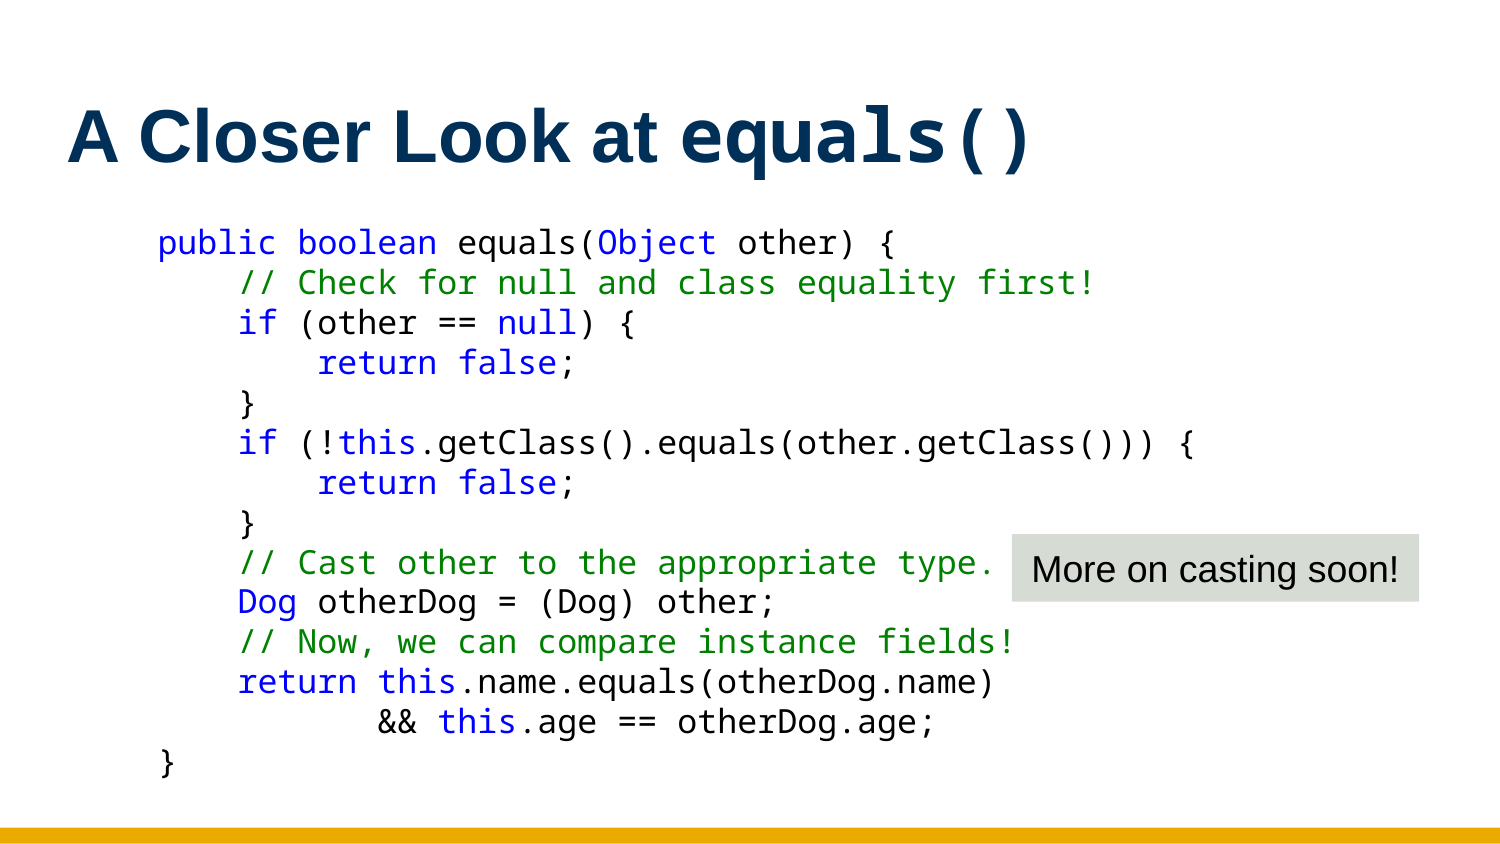

# A Closer Look at equals()
public boolean equals(Object other) {
 // Check for null and class equality first!
    if (other == null) {
        return false;
    }
    if (!this.getClass().equals(other.getClass())) {
        return false;
    }
 // Cast other to the appropriate type.
    Dog otherDog = (Dog) other;
 // Now, we can compare instance fields!
    return this.name.equals(otherDog.name)
           && this.age == otherDog.age;
}
More on casting soon!